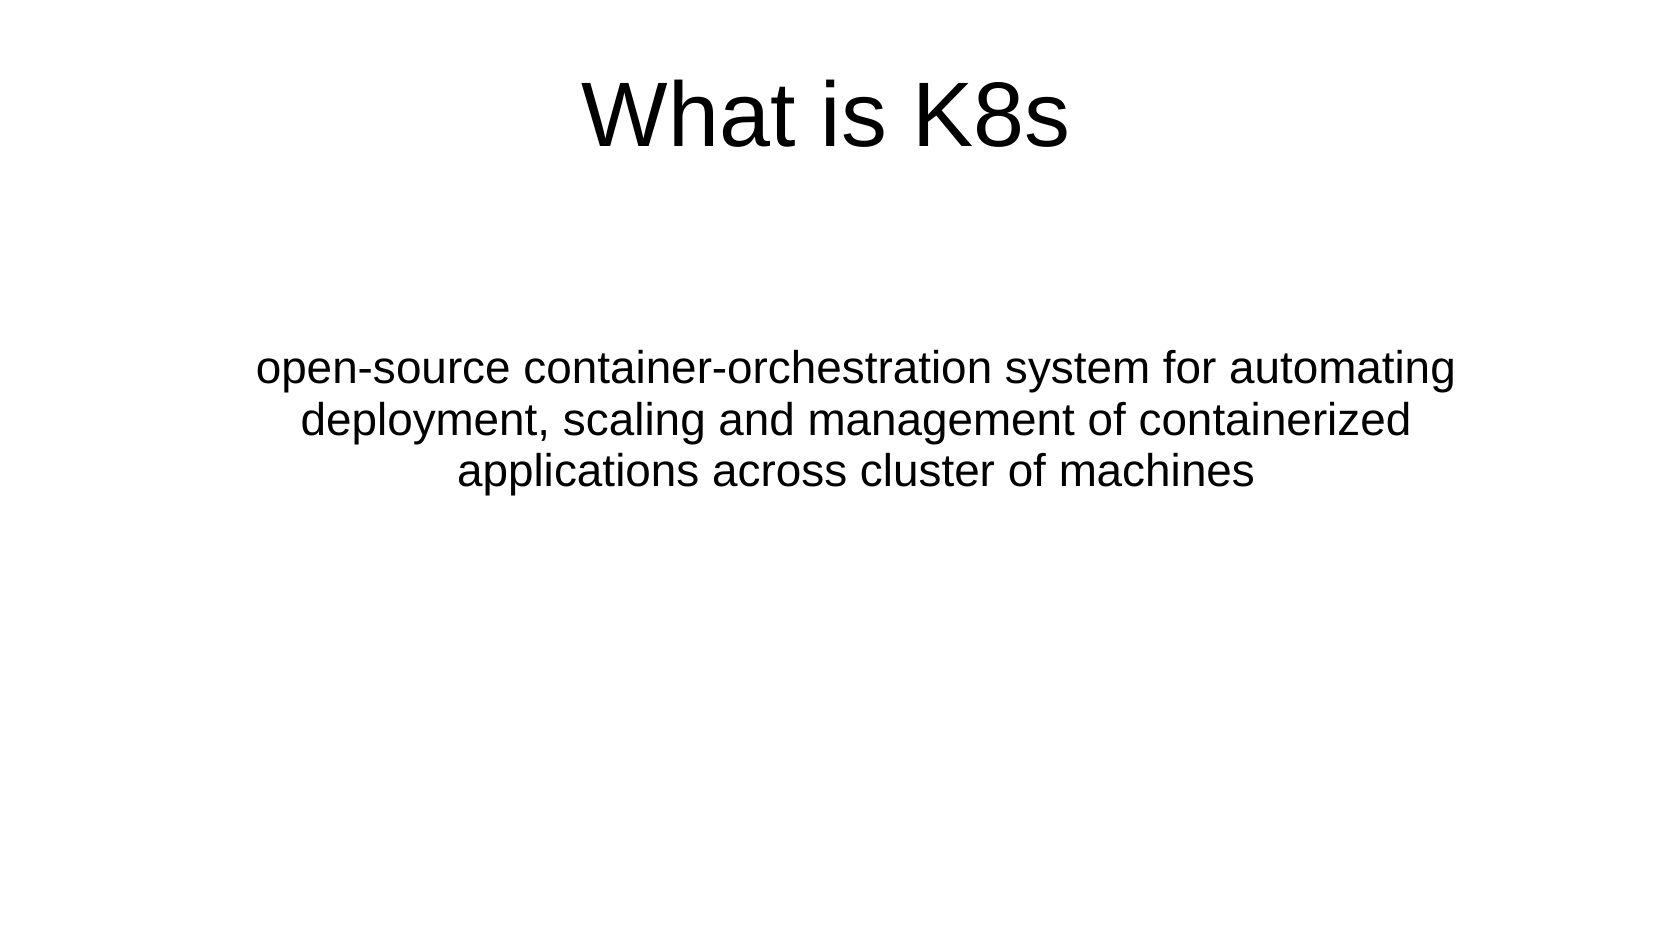

# What is K8s
open-source container-orchestration system for automating deployment, scaling and management of containerized applications across cluster of machines